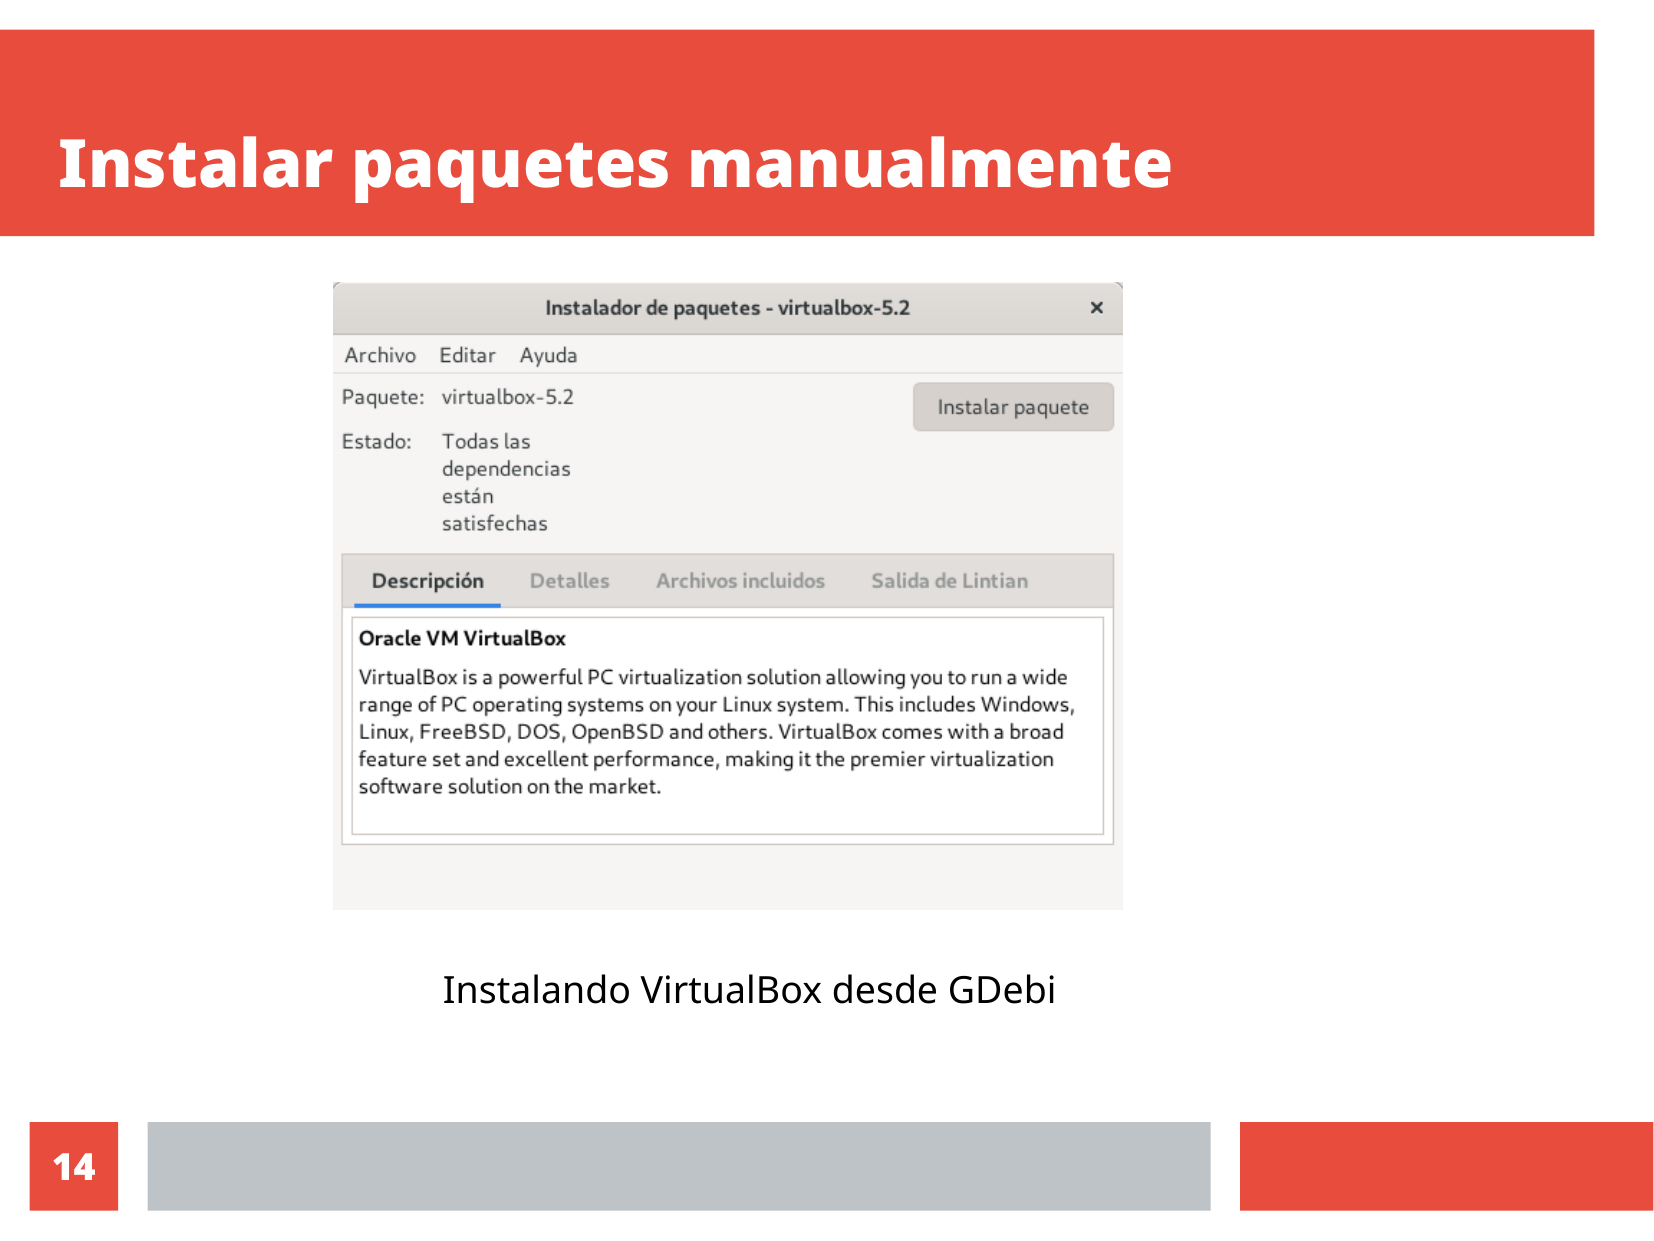

# Instalar paquetes manualmente
Instalando VirtualBox desde GDebi
14